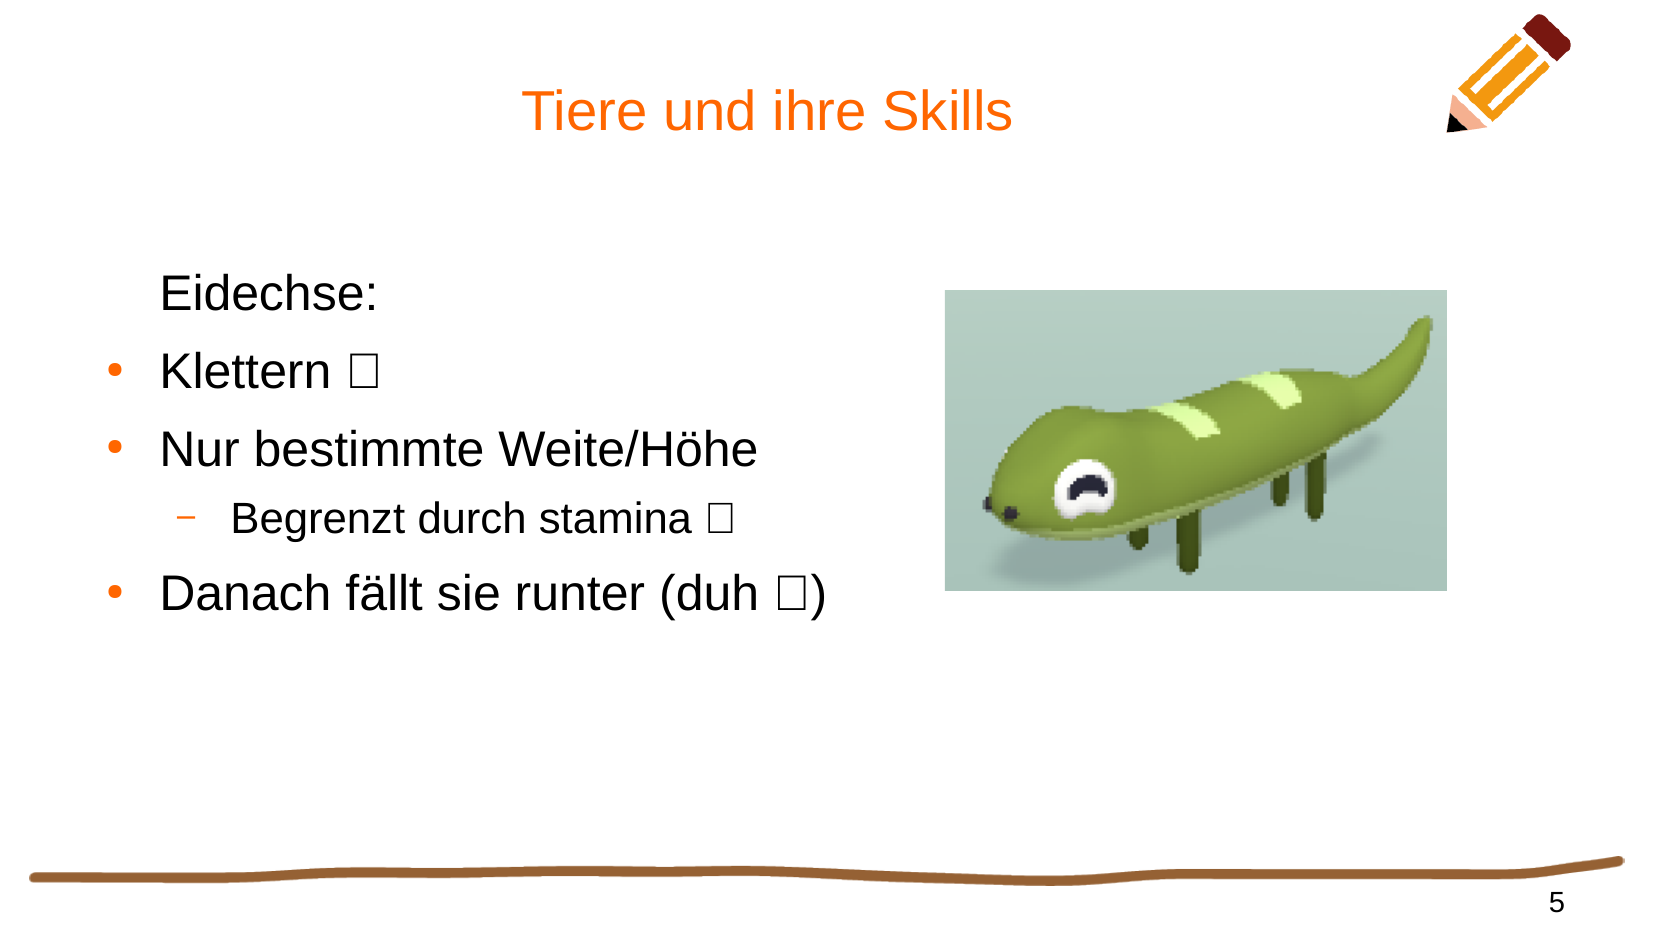

# Tiere und ihre Skills
Eidechse:
Klettern ✅
Nur bestimmte Weite/Höhe
Begrenzt durch stamina ✅
Danach fällt sie runter (duh ✅)
5